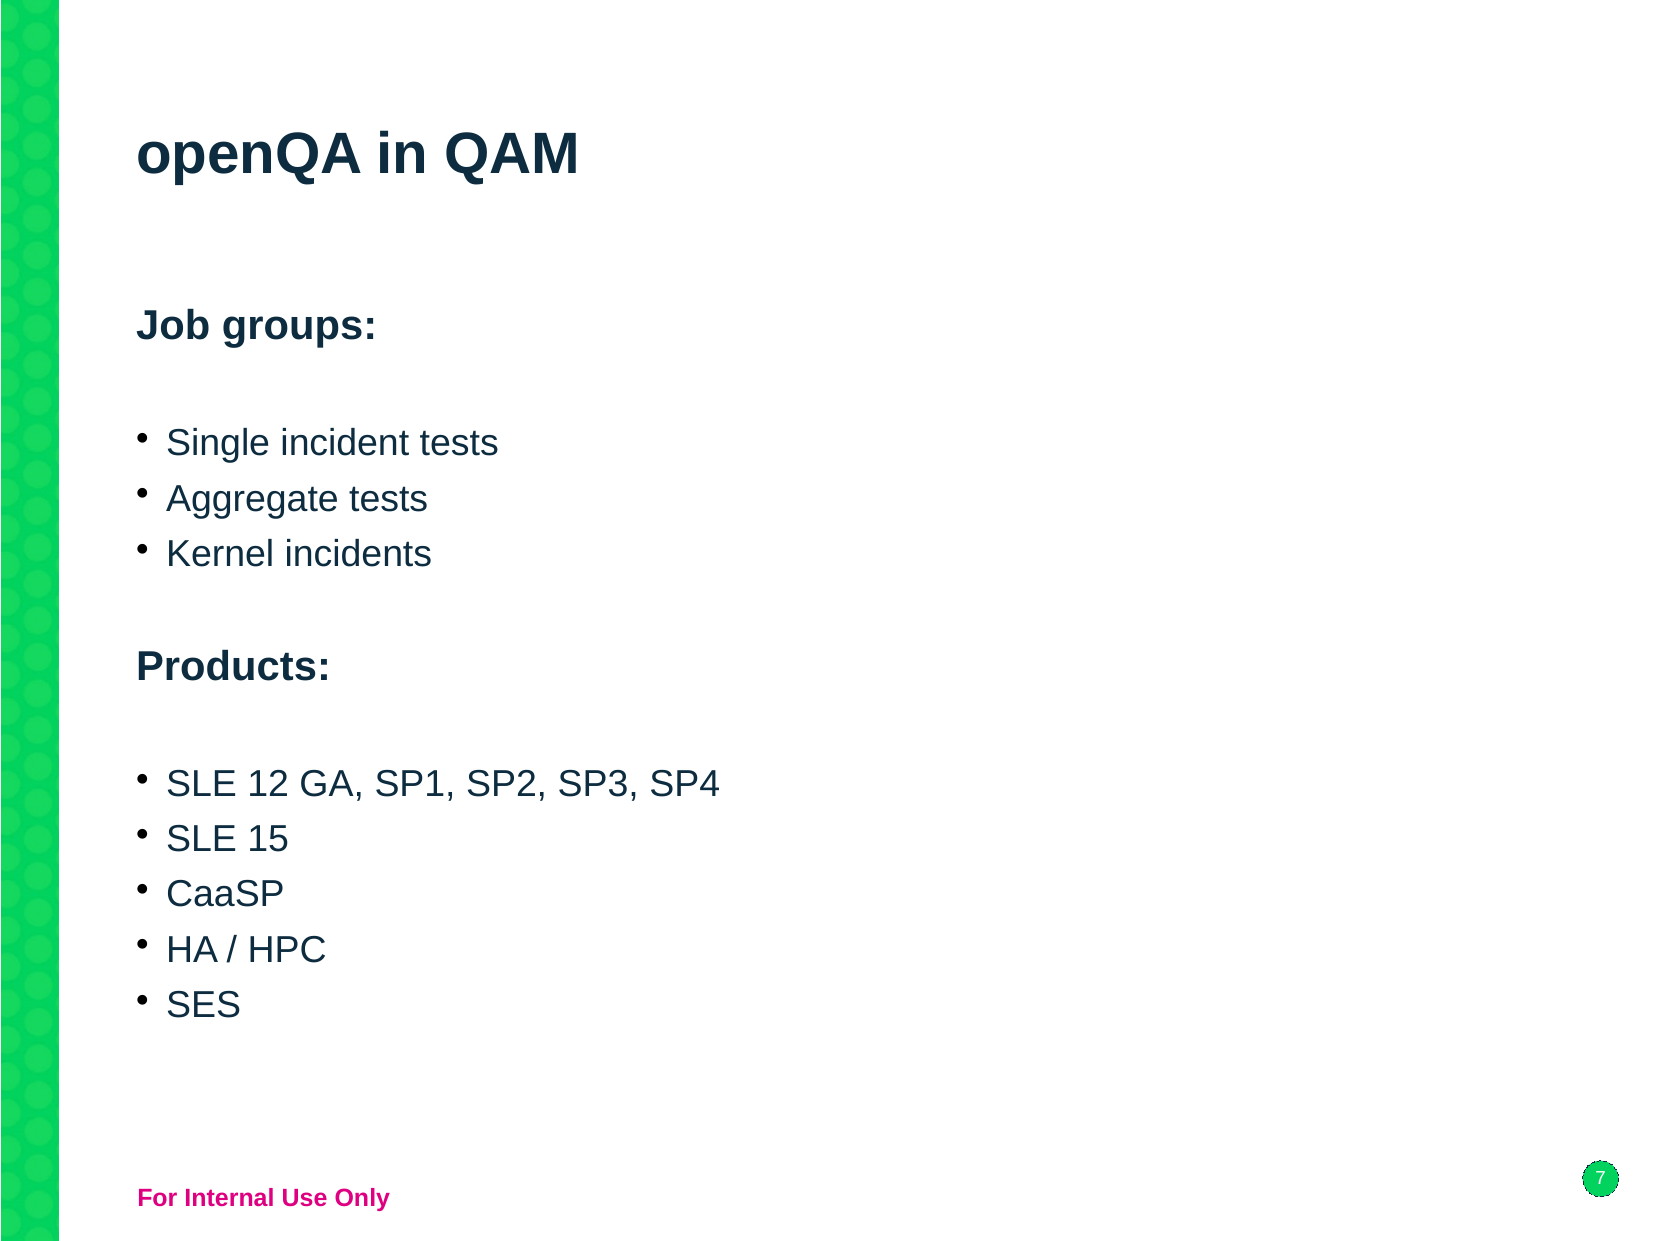

# openQA in QAM
Job groups:
Single incident tests
Aggregate tests
Kernel incidents
Products:
SLE 12 GA, SP1, SP2, SP3, SP4
SLE 15
CaaSP
HA / HPC
SES
7
For Internal Use Only